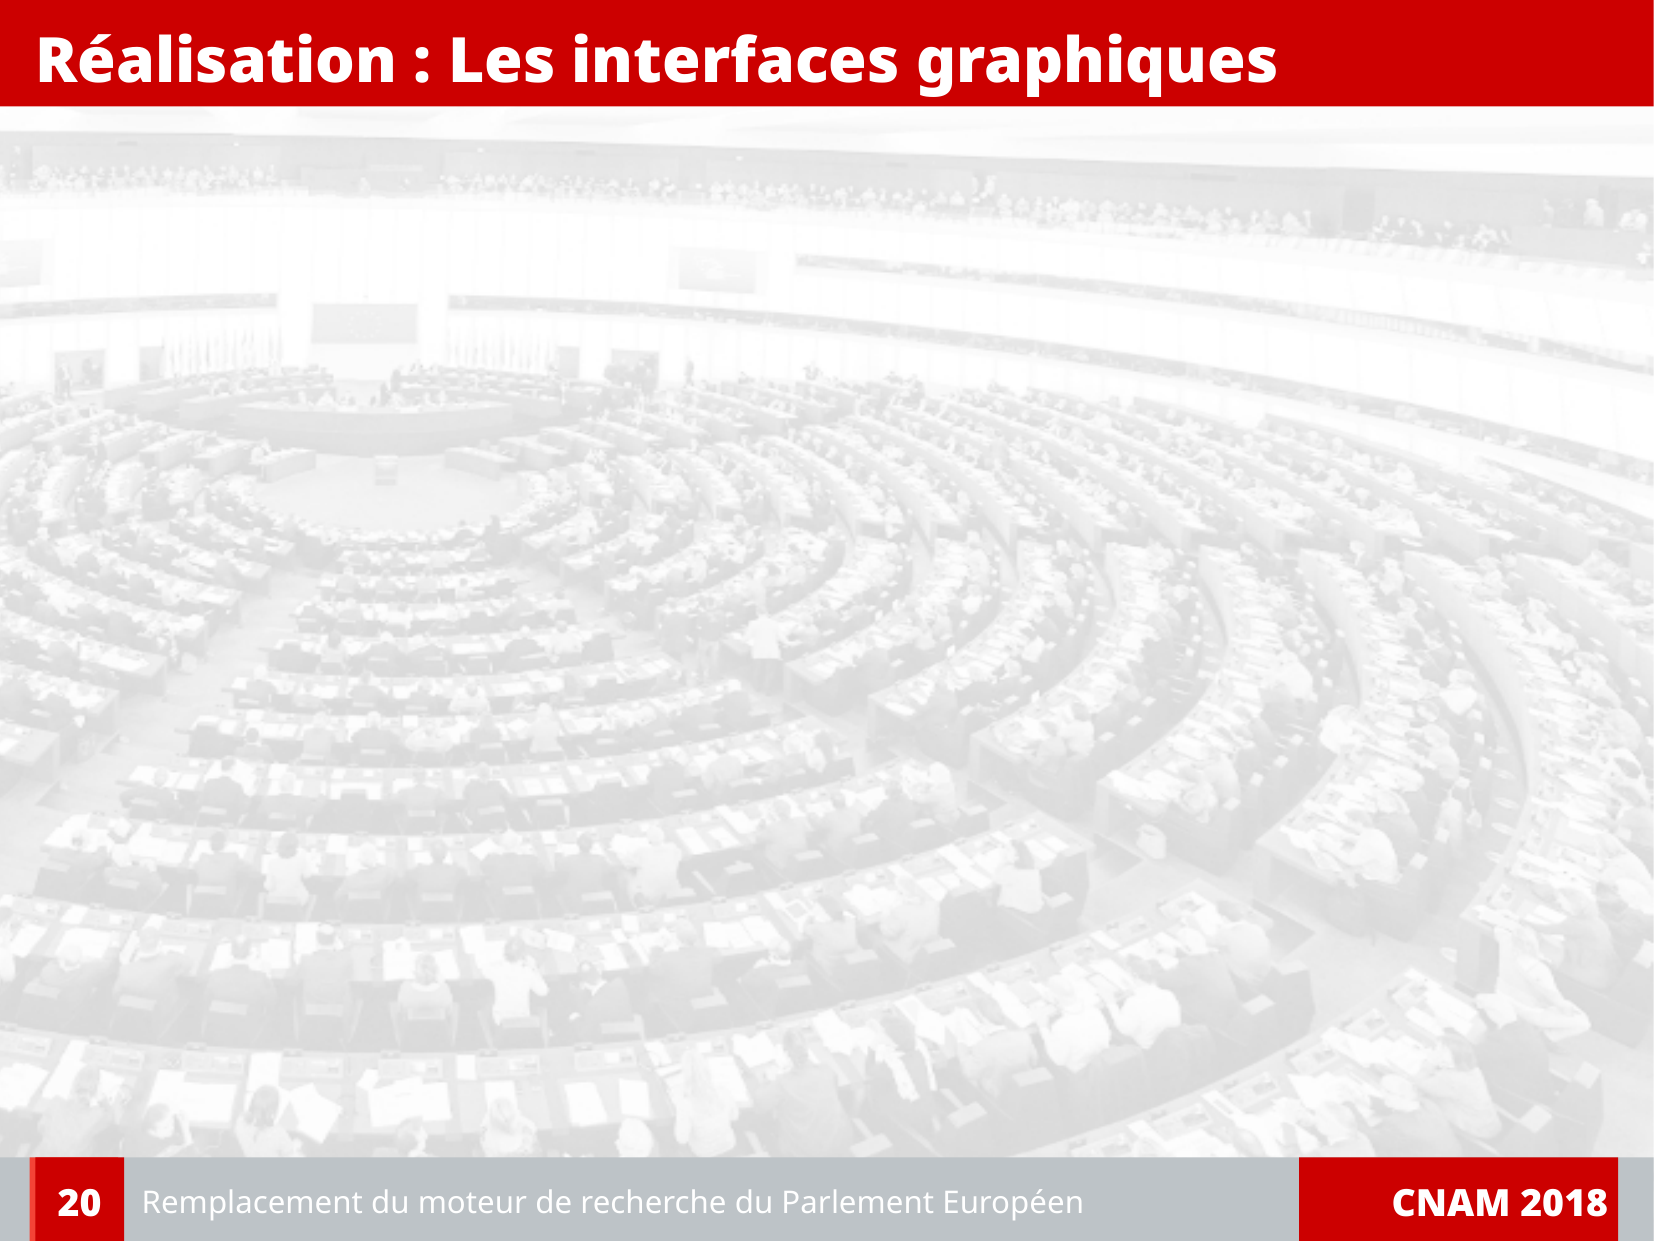

# Réalisation : Les interfaces graphiques
20
Remplacement du moteur de recherche du Parlement Européen